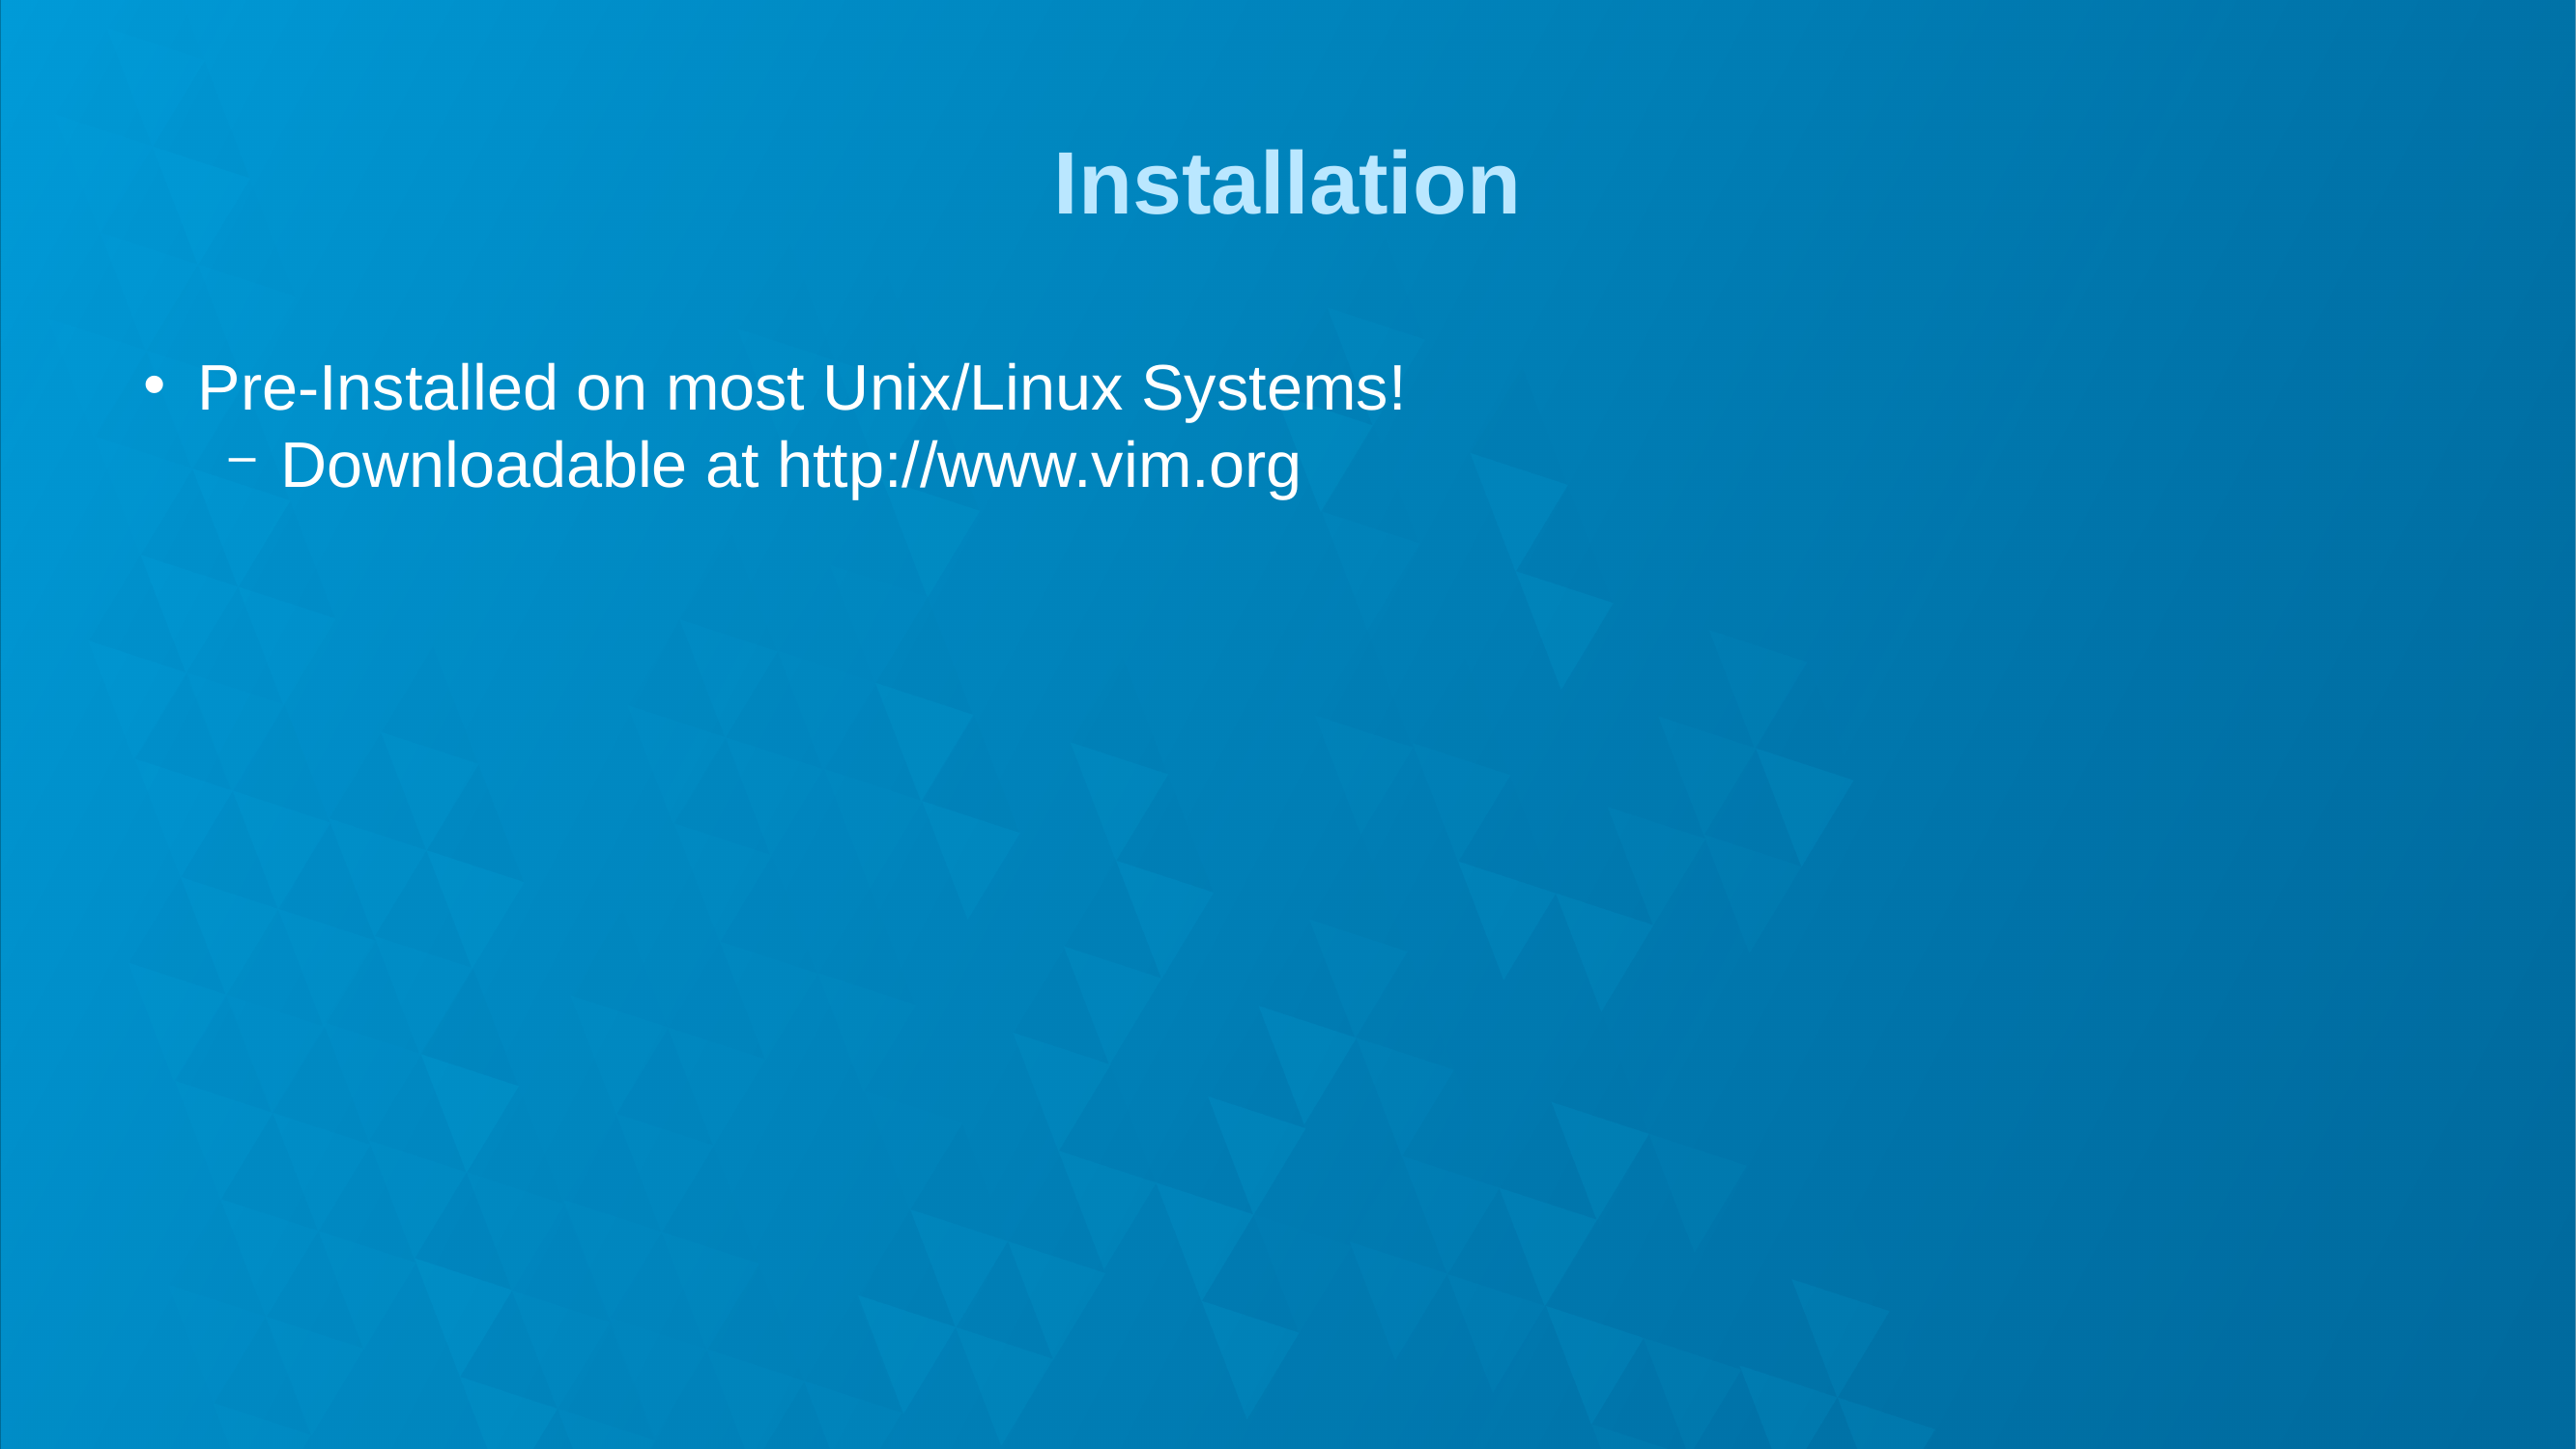

# Installation
Pre-Installed on most Unix/Linux Systems!
Downloadable at http://www.vim.org